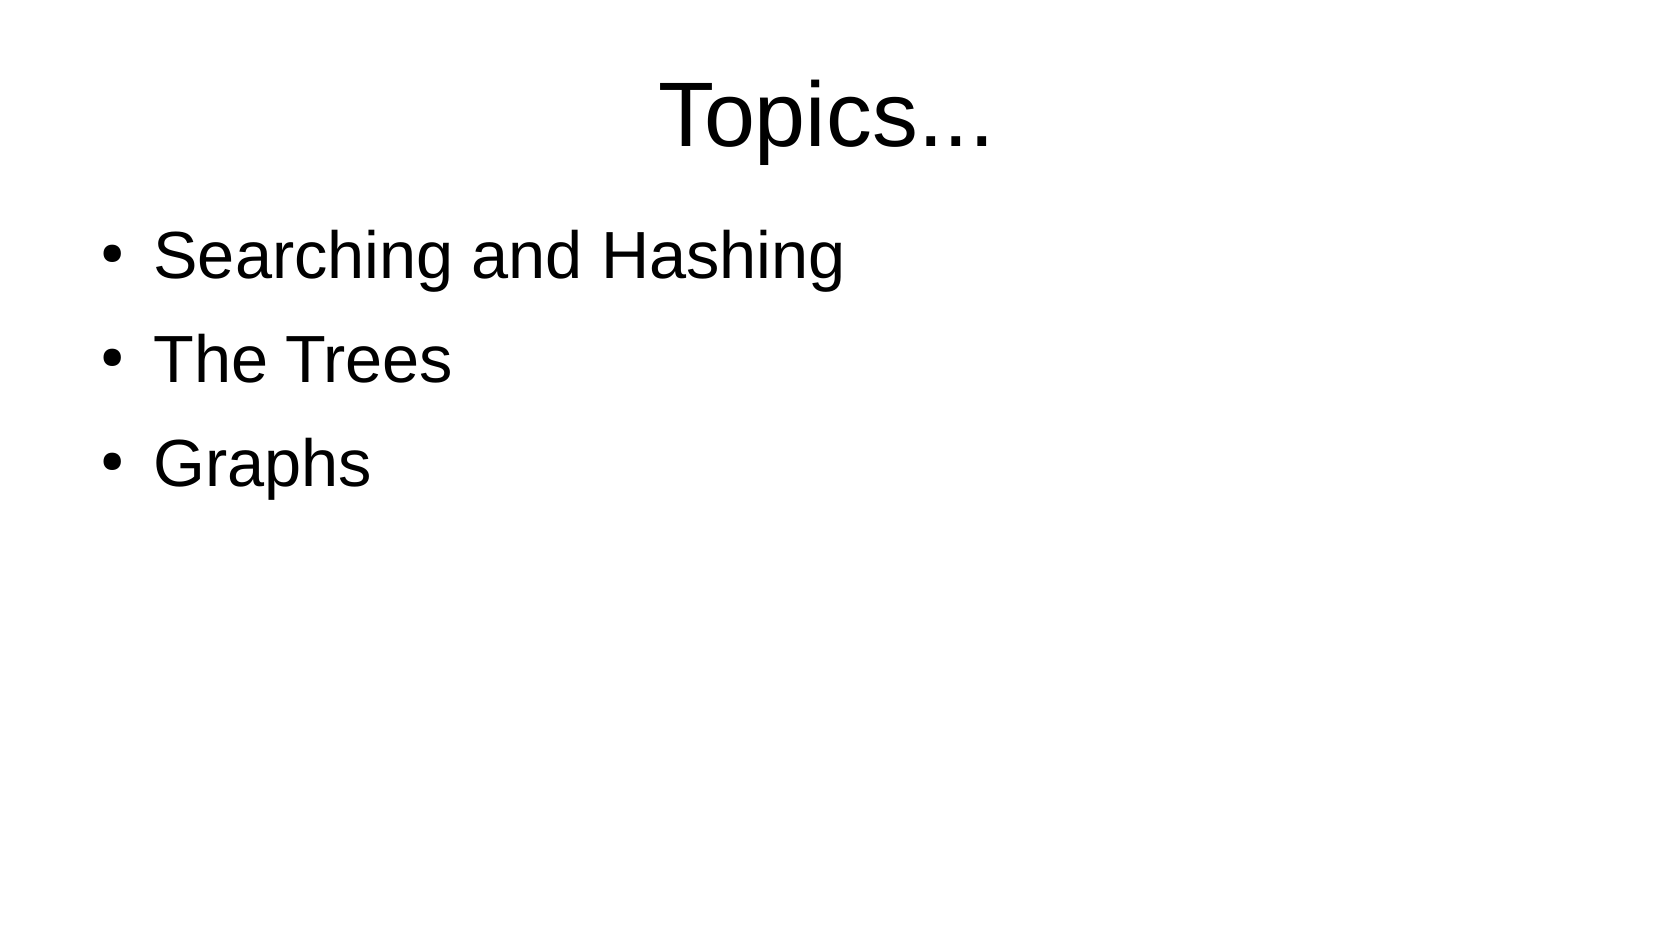

# Topics...
Searching and Hashing
The Trees
Graphs